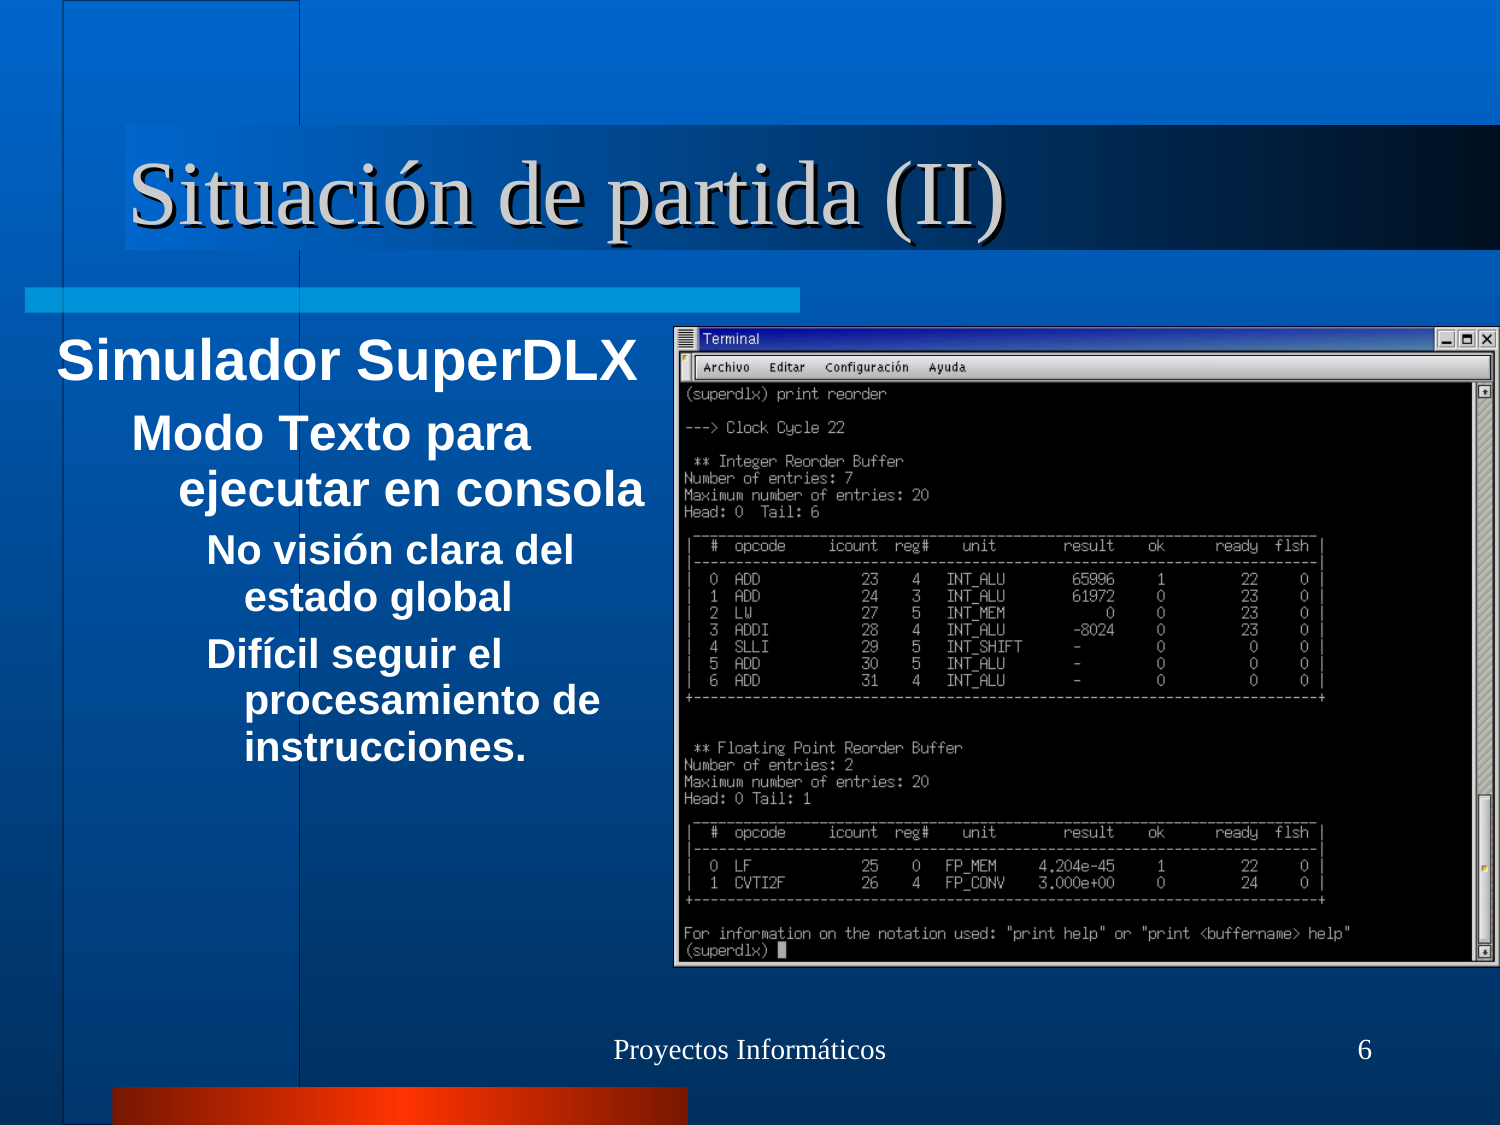

# Situación de partida (II)
Simulador SuperDLX
Modo Texto para ejecutar en consola
No visión clara del estado global
Difícil seguir el procesamiento de instrucciones.
Proyectos Informáticos
6